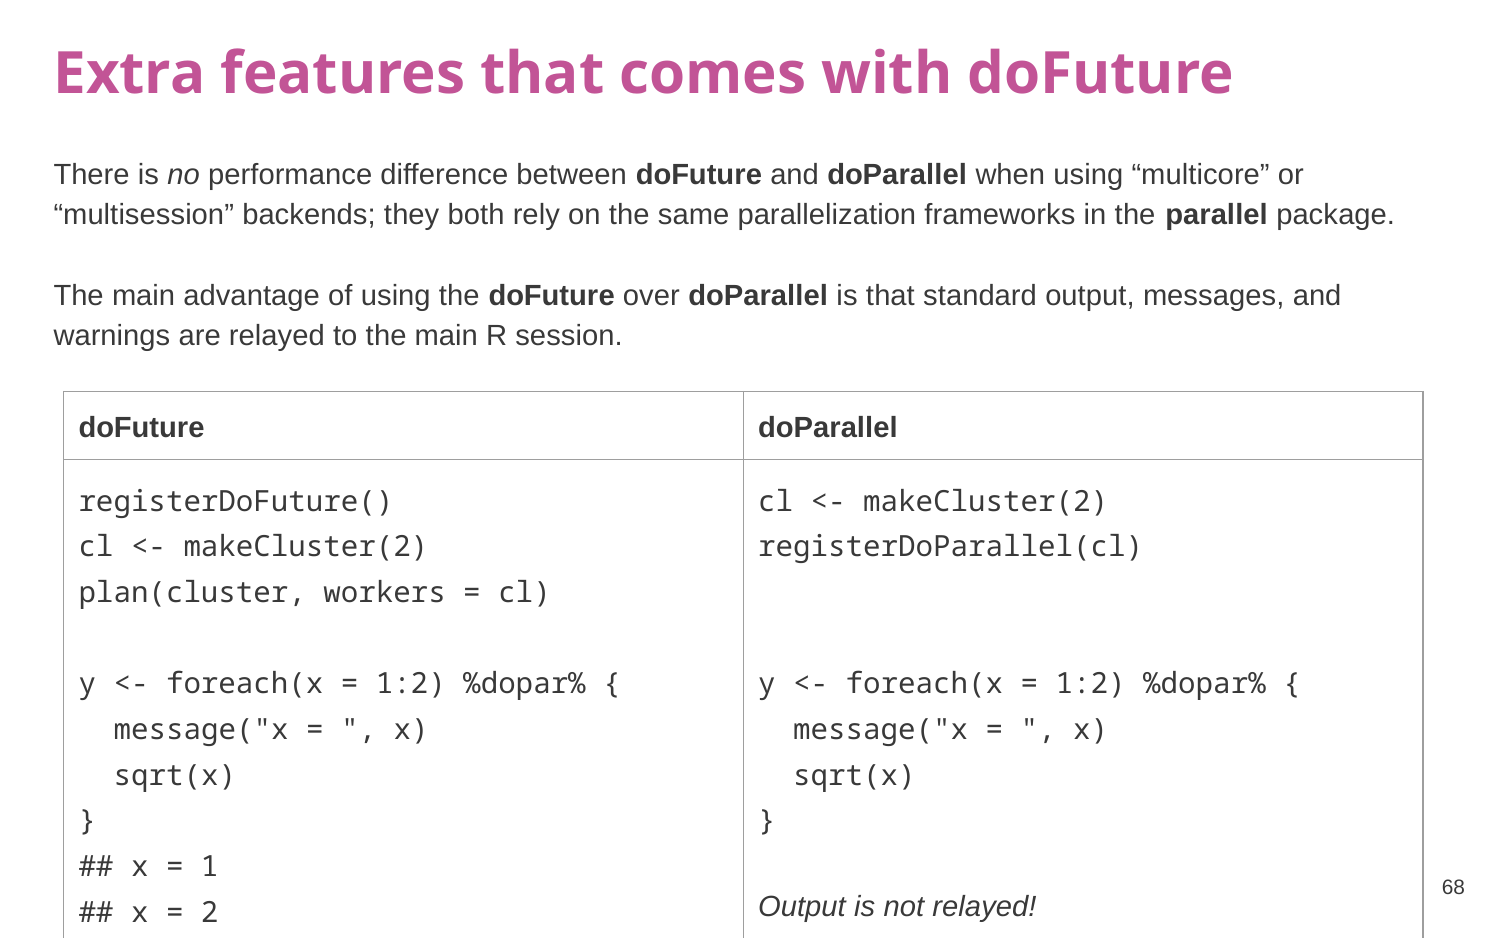

# Extra features that comes with doFuture
There is no performance difference between doFuture and doParallel when using “multicore” or “multisession” backends; they both rely on the same parallelization frameworks in the parallel package.
The main advantage of using the doFuture over doParallel is that standard output, messages, and warnings are relayed to the main R session.
| doFuture | doParallel |
| --- | --- |
| registerDoFuture() cl <- makeCluster(2) plan(cluster, workers = cl) y <- foreach(x = 1:2) %dopar% { message("x = ", x) sqrt(x) } ## x = 1 ## x = 2 | cl <- makeCluster(2) registerDoParallel(cl) y <- foreach(x = 1:2) %dopar% { message("x = ", x) sqrt(x) } Output is not relayed! |